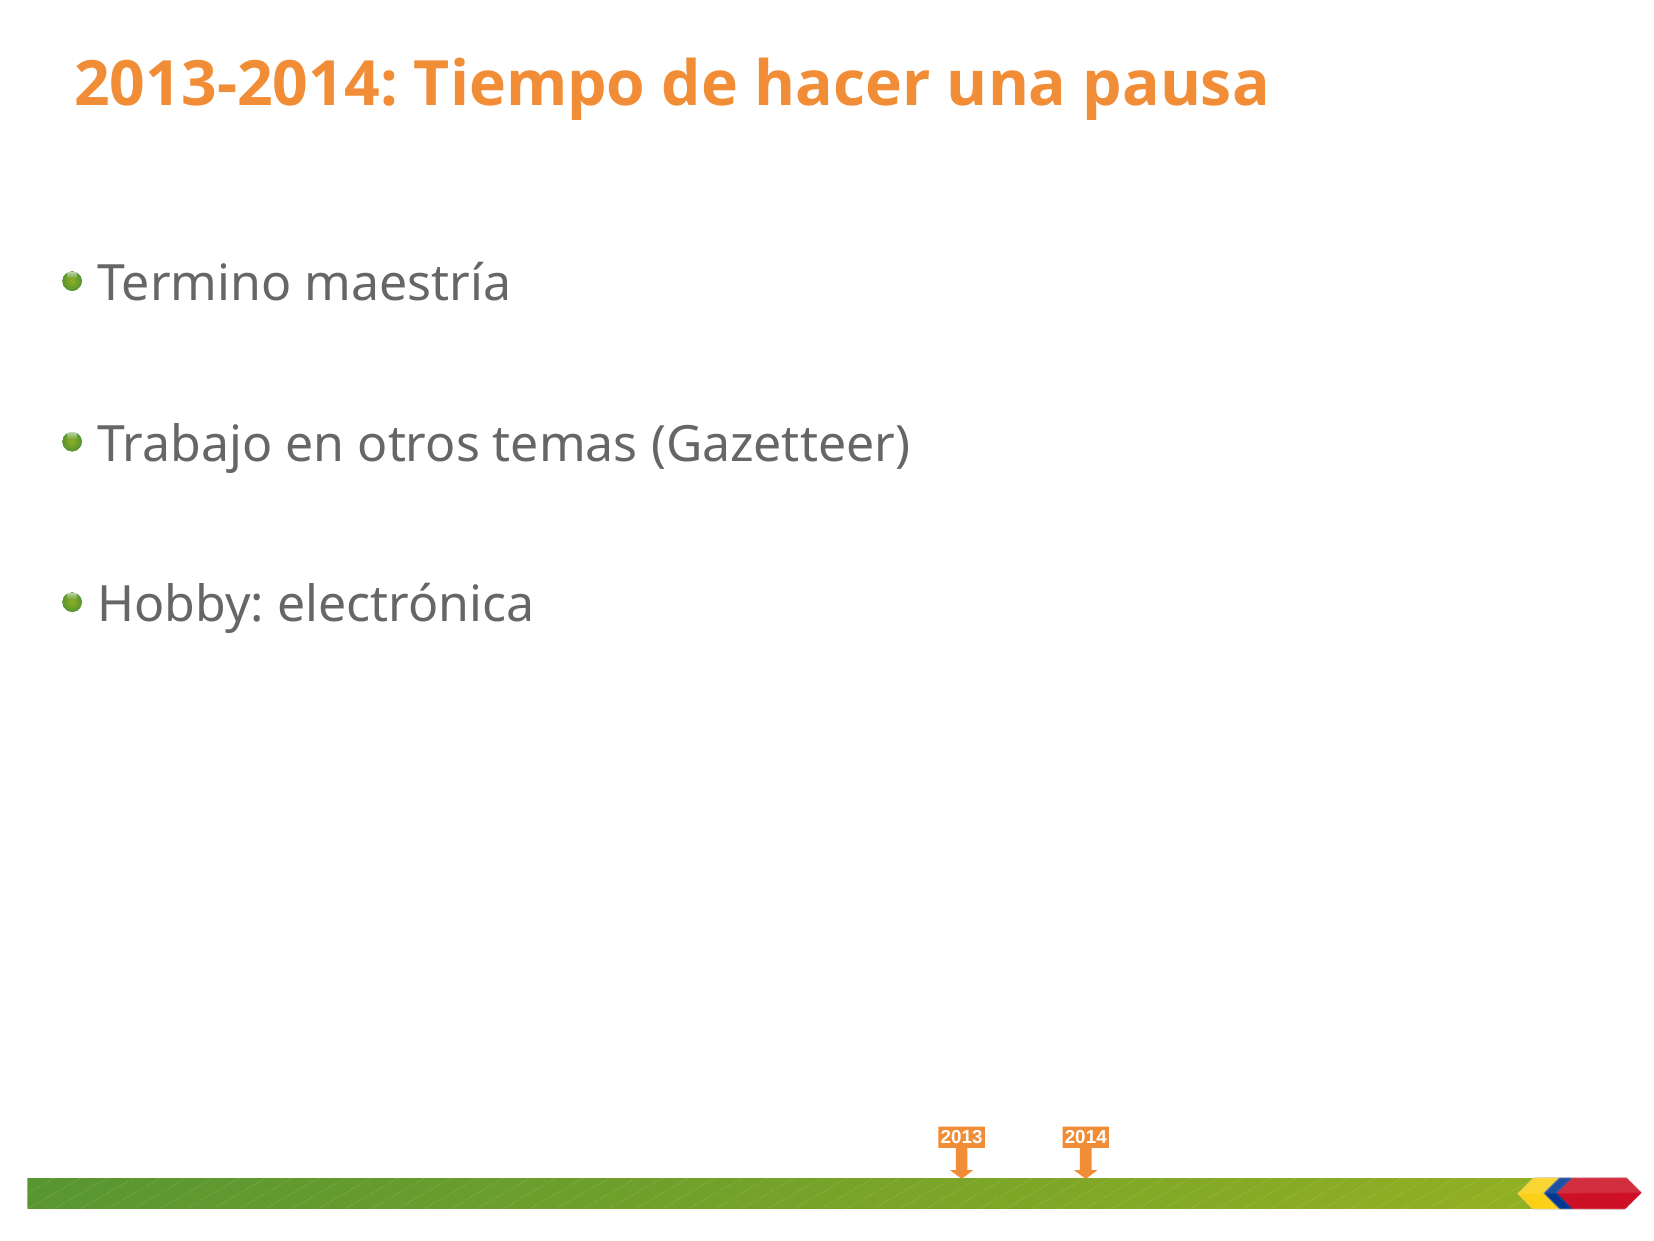

# 2013-2014: Tiempo de hacer una pausa
Termino maestría
Trabajo en otros temas (Gazetteer)
Hobby: electrónica
2013
2014